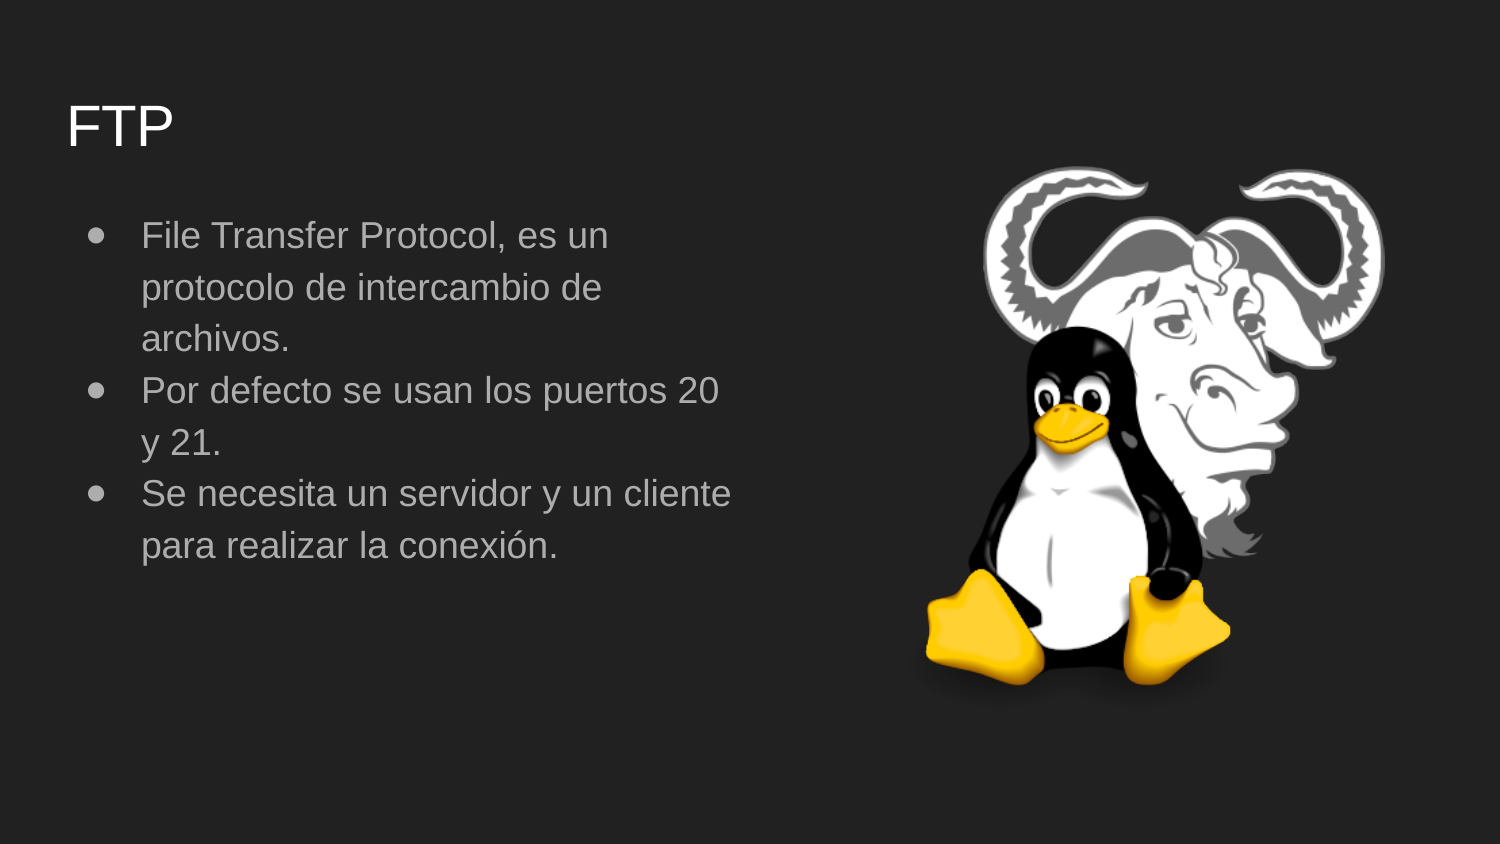

# FTP
File Transfer Protocol, es un protocolo de intercambio de archivos.
Por defecto se usan los puertos 20 y 21.
Se necesita un servidor y un cliente para realizar la conexión.